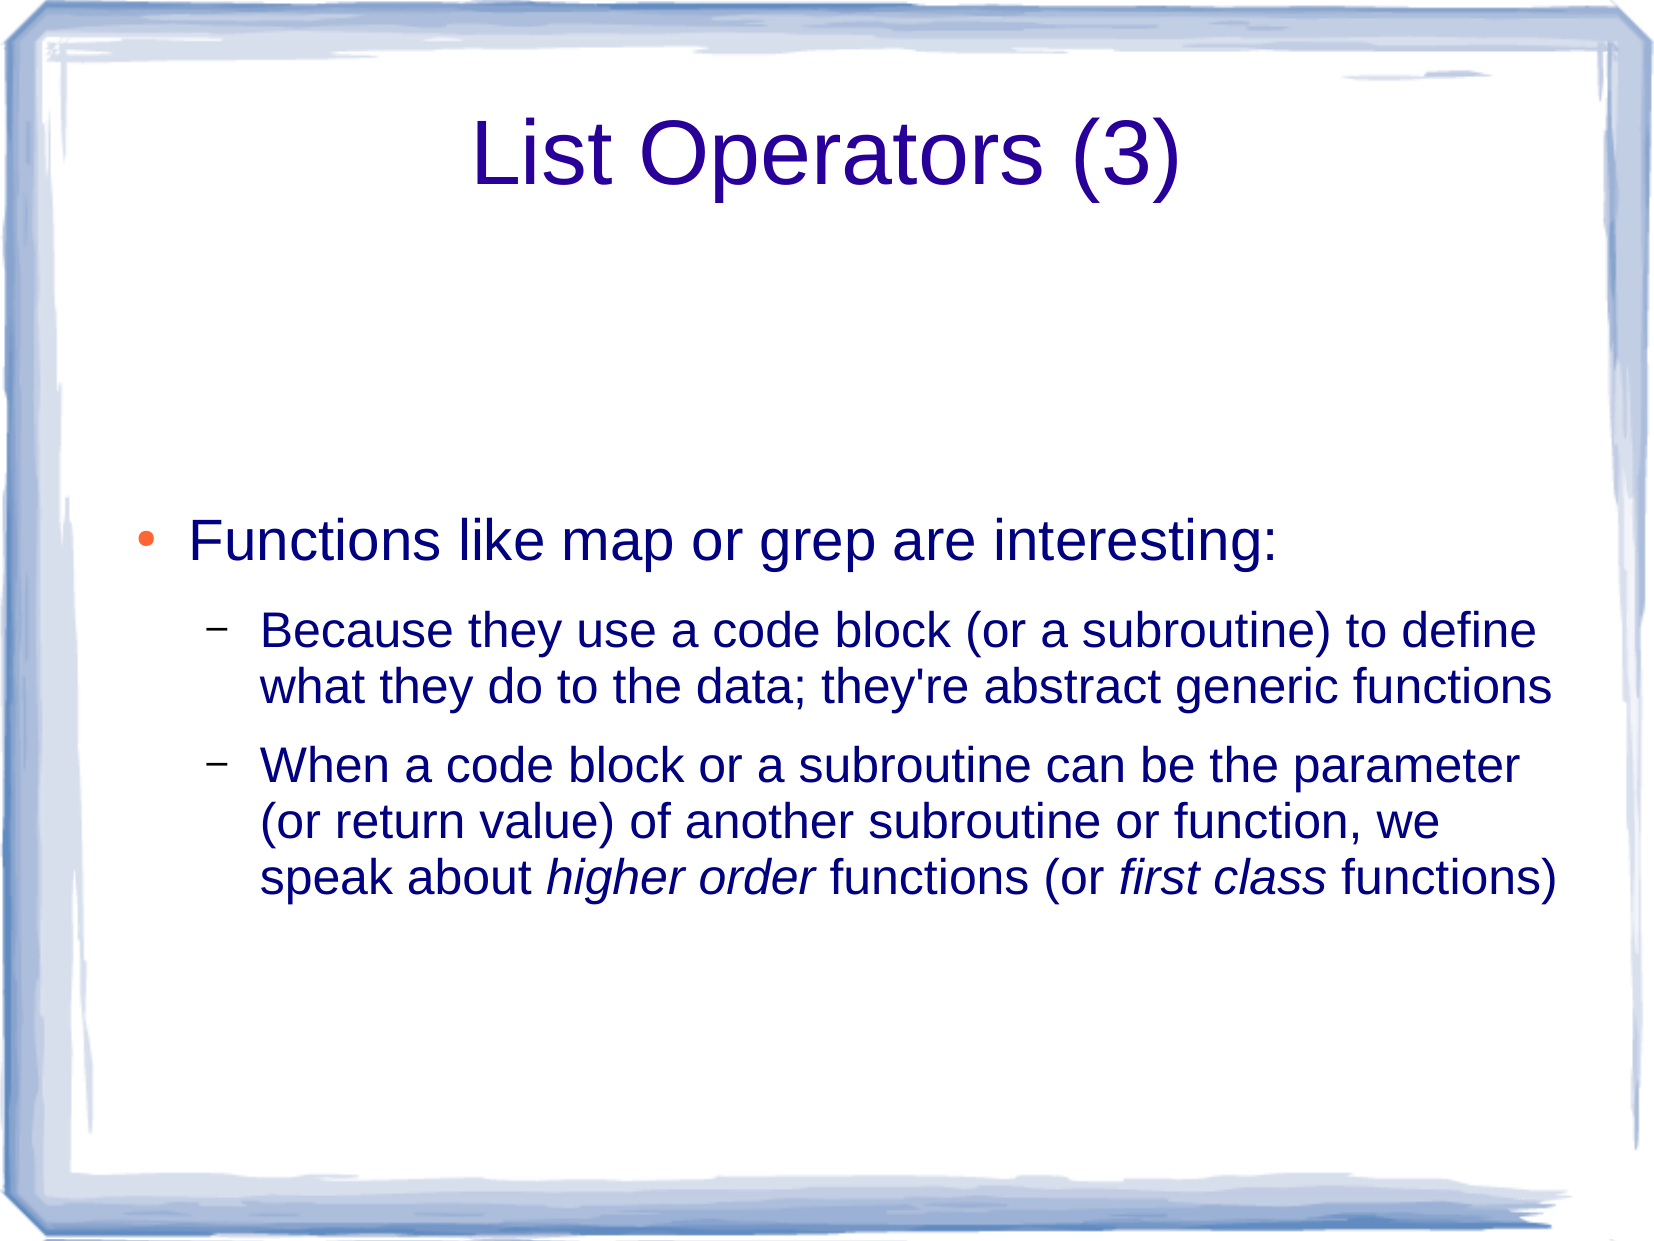

# List Operators (3)
Functions like map or grep are interesting:
Because they use a code block (or a subroutine) to define what they do to the data; they're abstract generic functions
When a code block or a subroutine can be the parameter (or return value) of another subroutine or function, we speak about higher order functions (or first class functions)